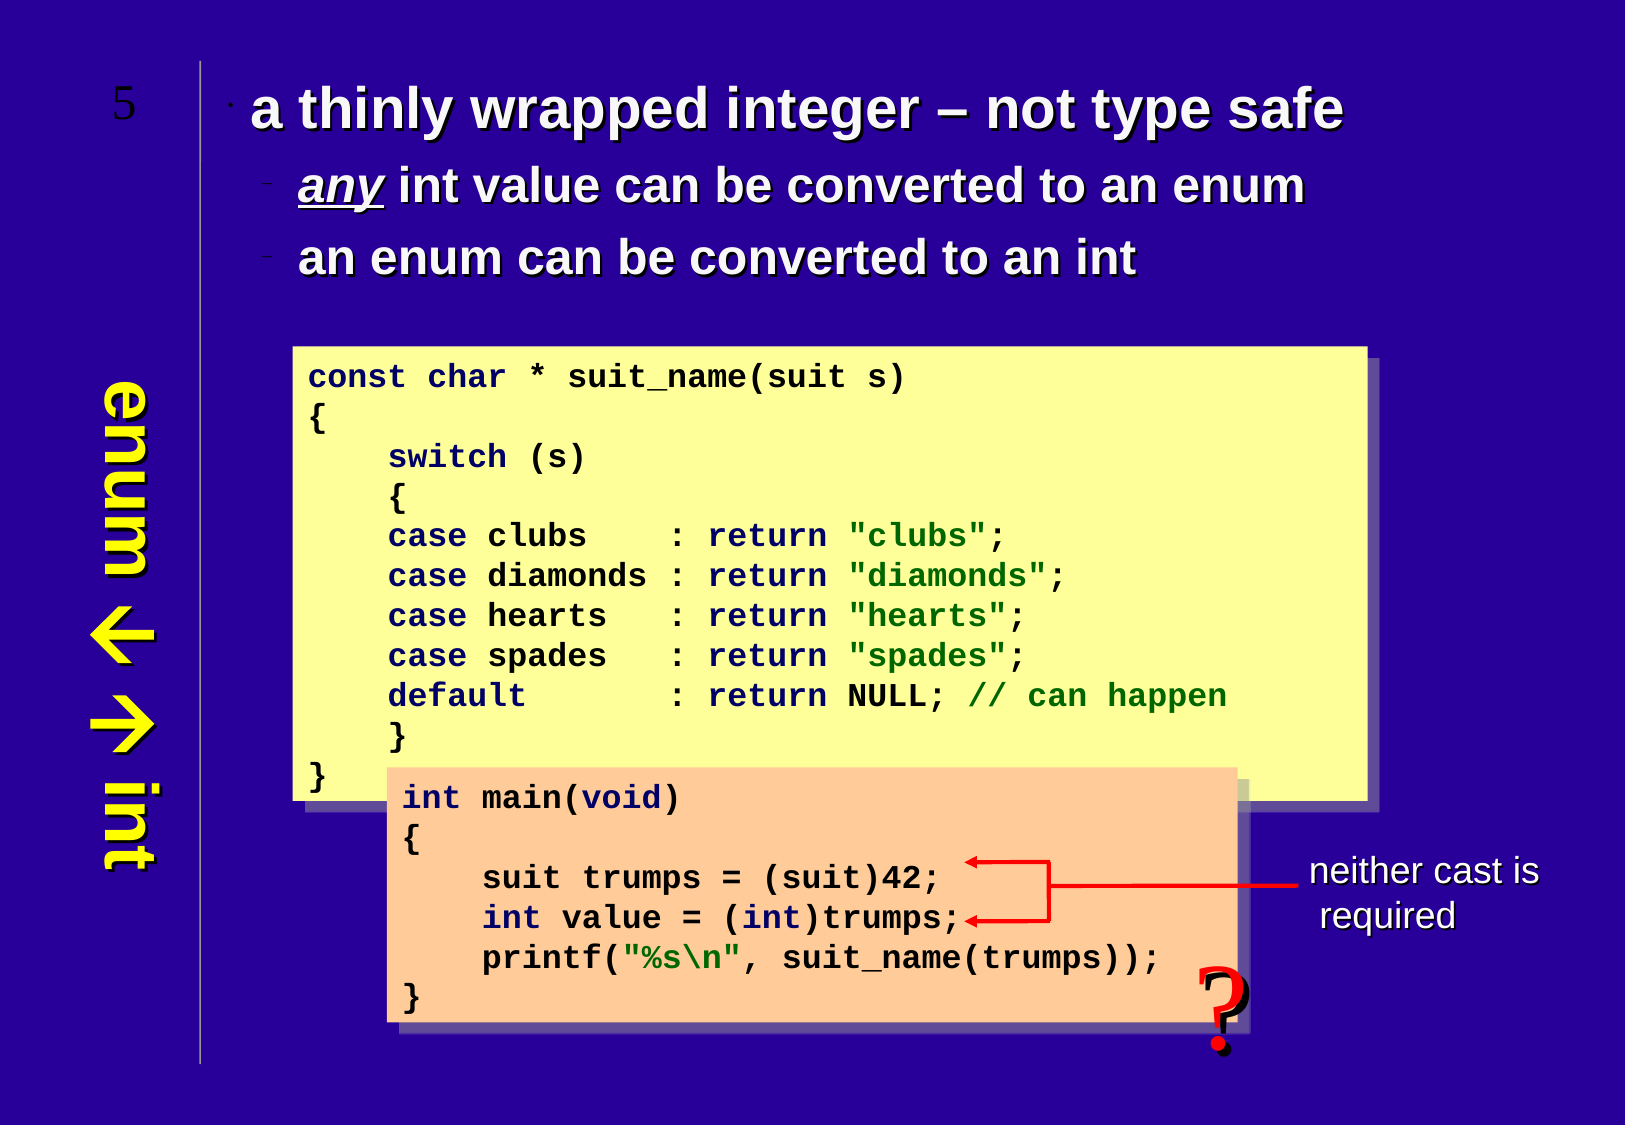

5
 a thinly wrapped integer – not type safe
any int value can be converted to an enum
an enum can be converted to an int
# enum   int
const char * suit_name(suit s)
{
 switch (s)
 {
 case clubs : return "clubs";
 case diamonds : return "diamonds";
 case hearts : return "hearts";
 case spades : return "spades";
 default : return NULL; // can happen
 }
}
int main(void)
{
 suit trumps = (suit)42;
 int value = (int)trumps;
 printf("%s\n", suit_name(trumps));
}
neither cast is
 required
?